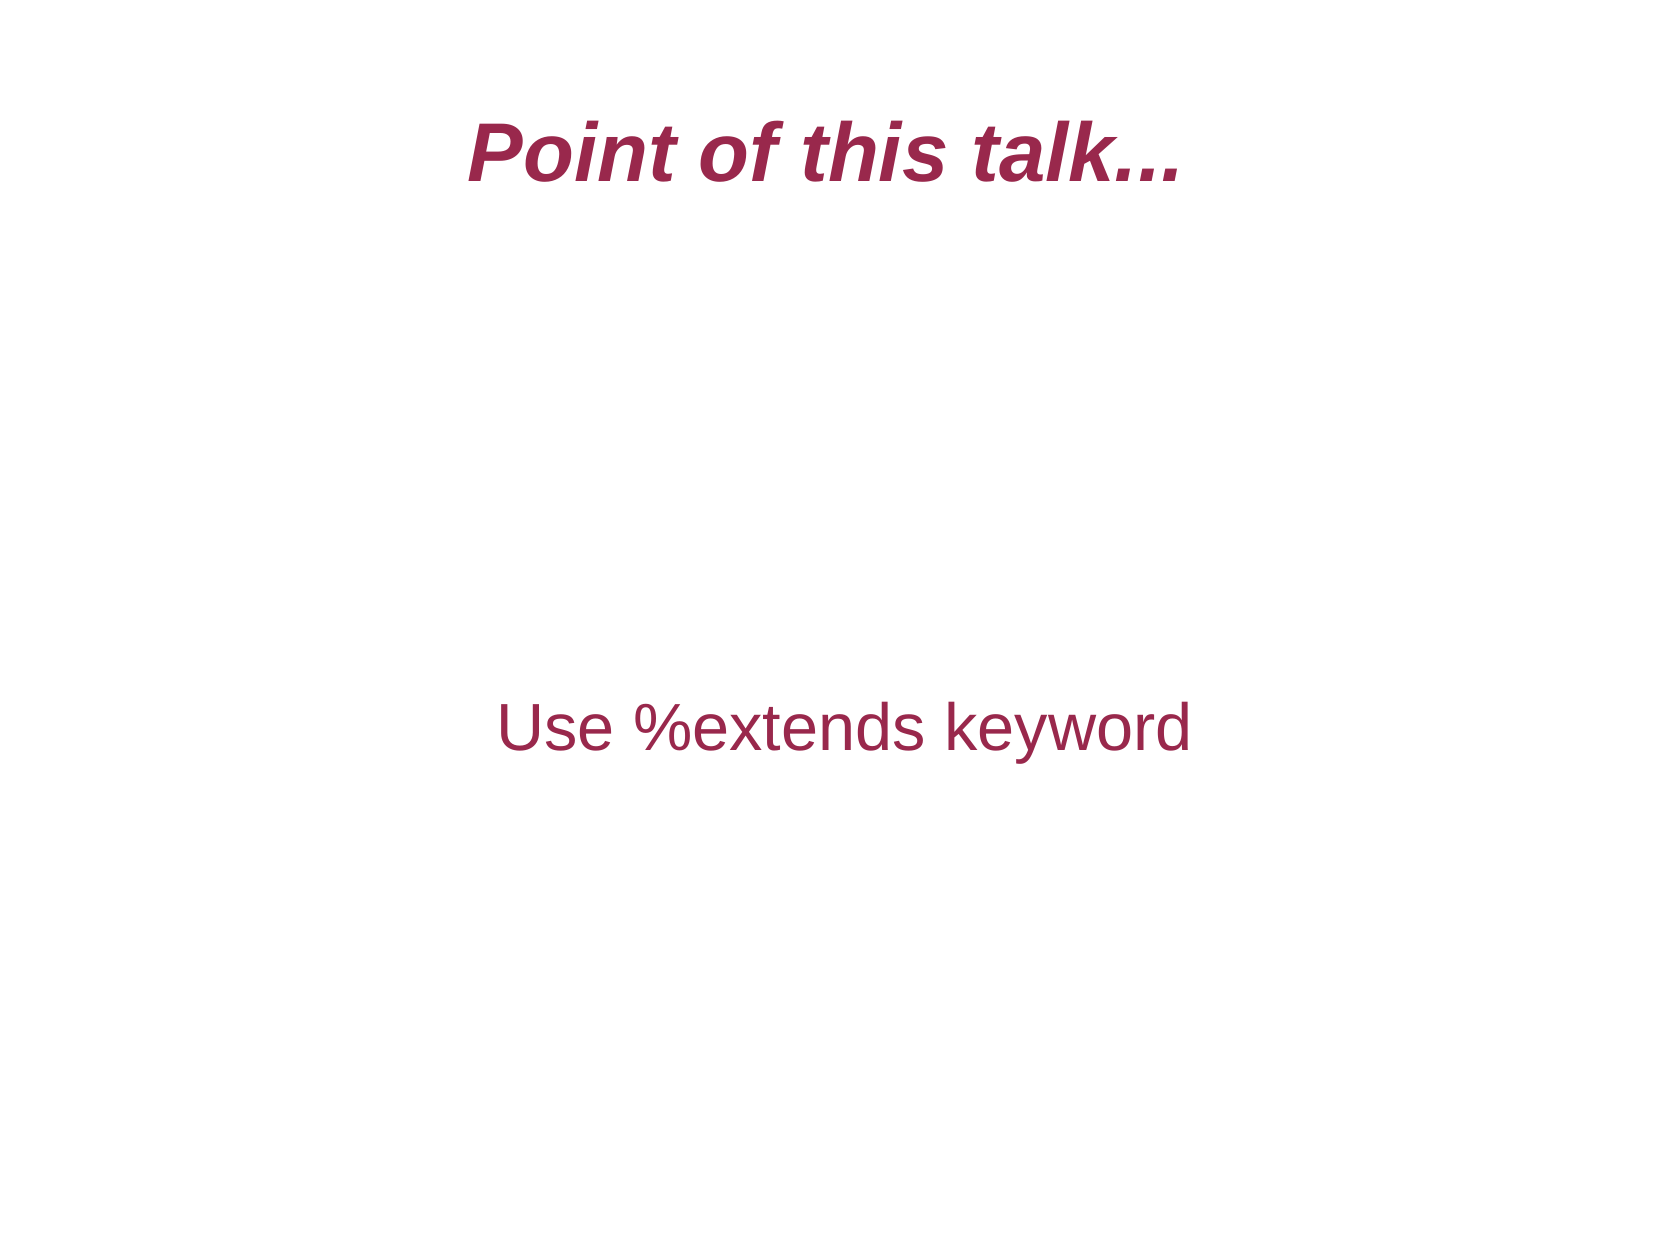

# Point of this talk...
Use %extends keyword